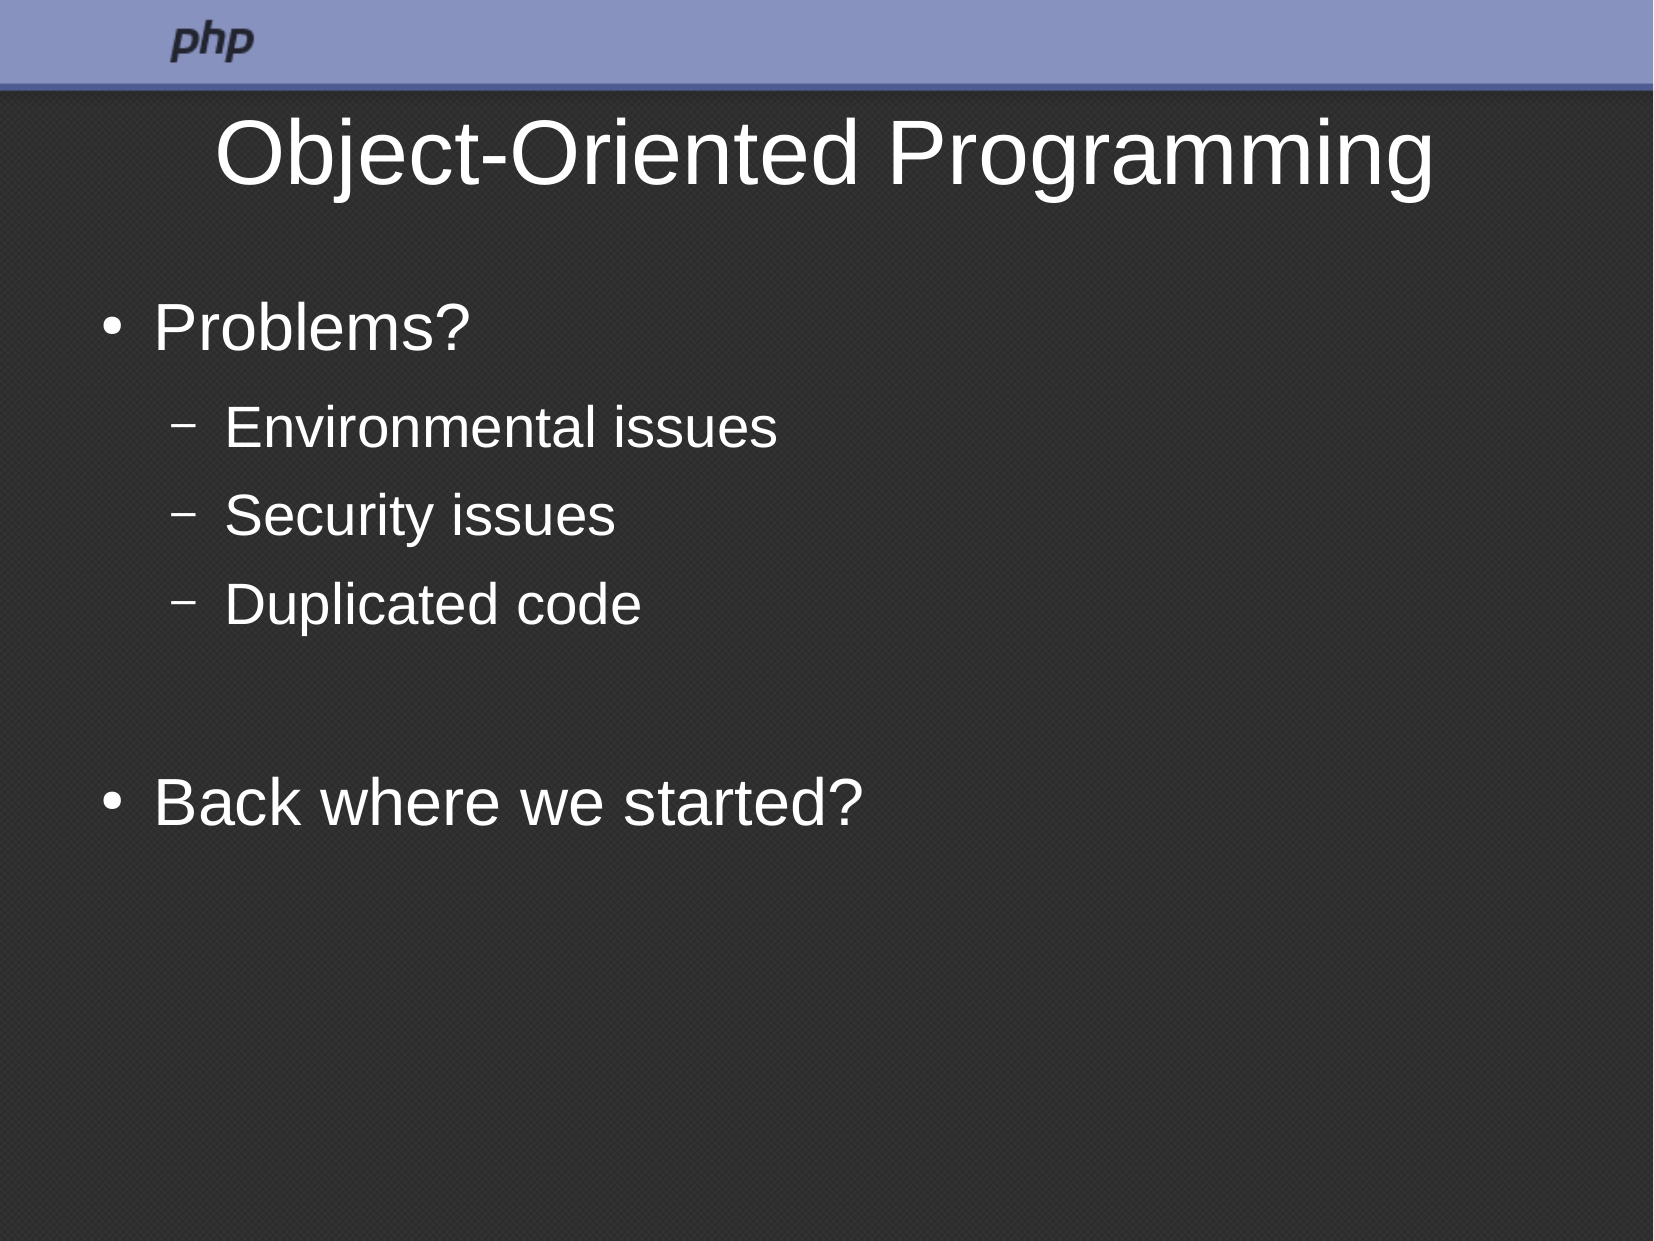

# Object-Oriented Programming
Problems?
Environmental issues
Security issues
Duplicated code
Back where we started?